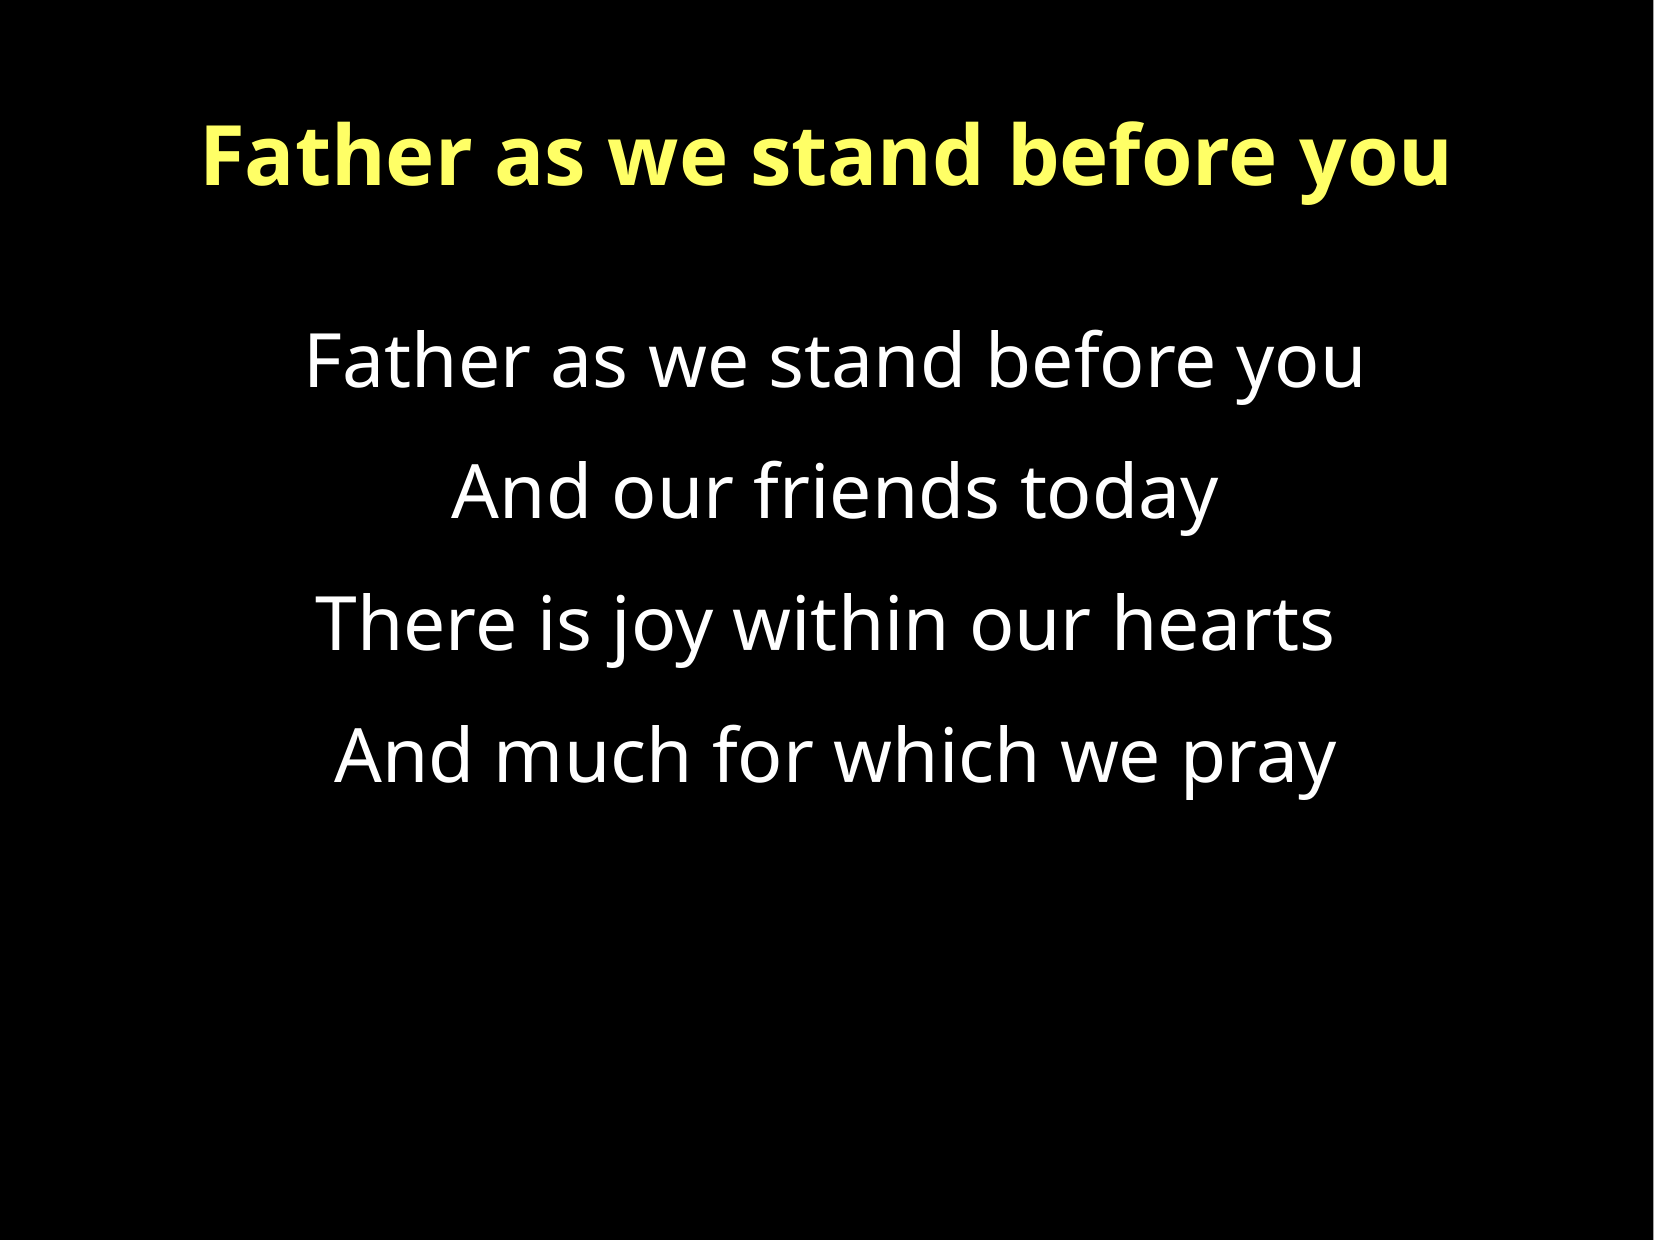

# Father as we stand before you
Father as we stand before you
And our friends today
There is joy within our hearts
And much for which we pray